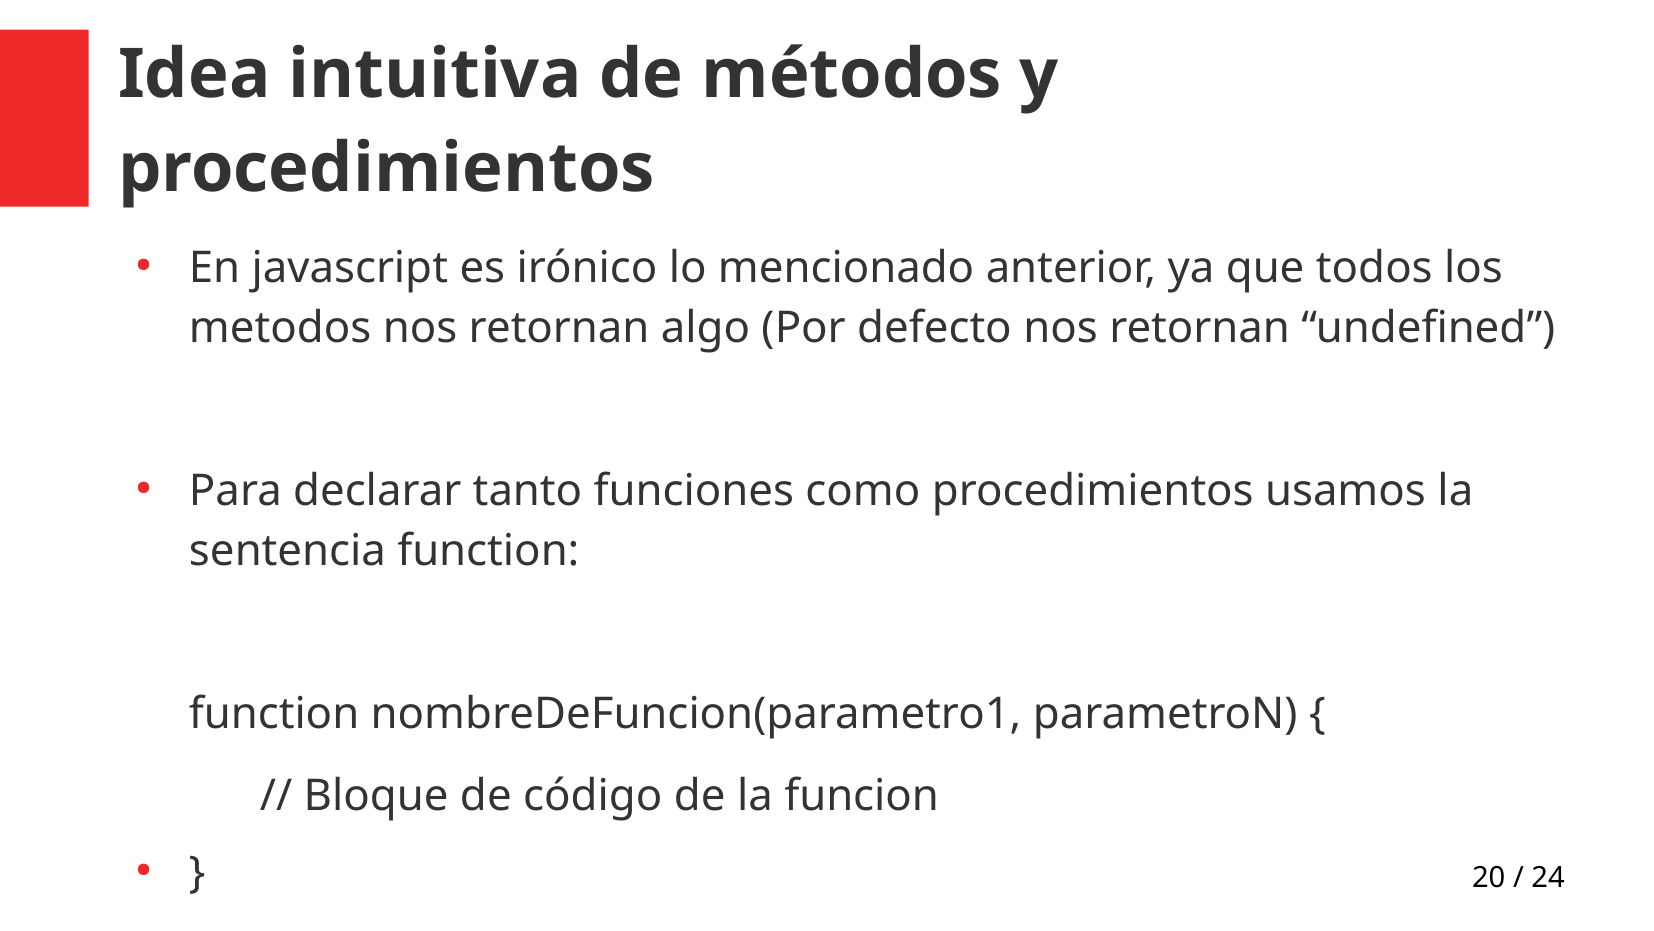

# Idea intuitiva de métodos y procedimientos
En javascript es irónico lo mencionado anterior, ya que todos los metodos nos retornan algo (Por defecto nos retornan “undefined”)
Para declarar tanto funciones como procedimientos usamos la sentencia function:
function nombreDeFuncion(parametro1, parametroN) {
// Bloque de código de la funcion
}
20